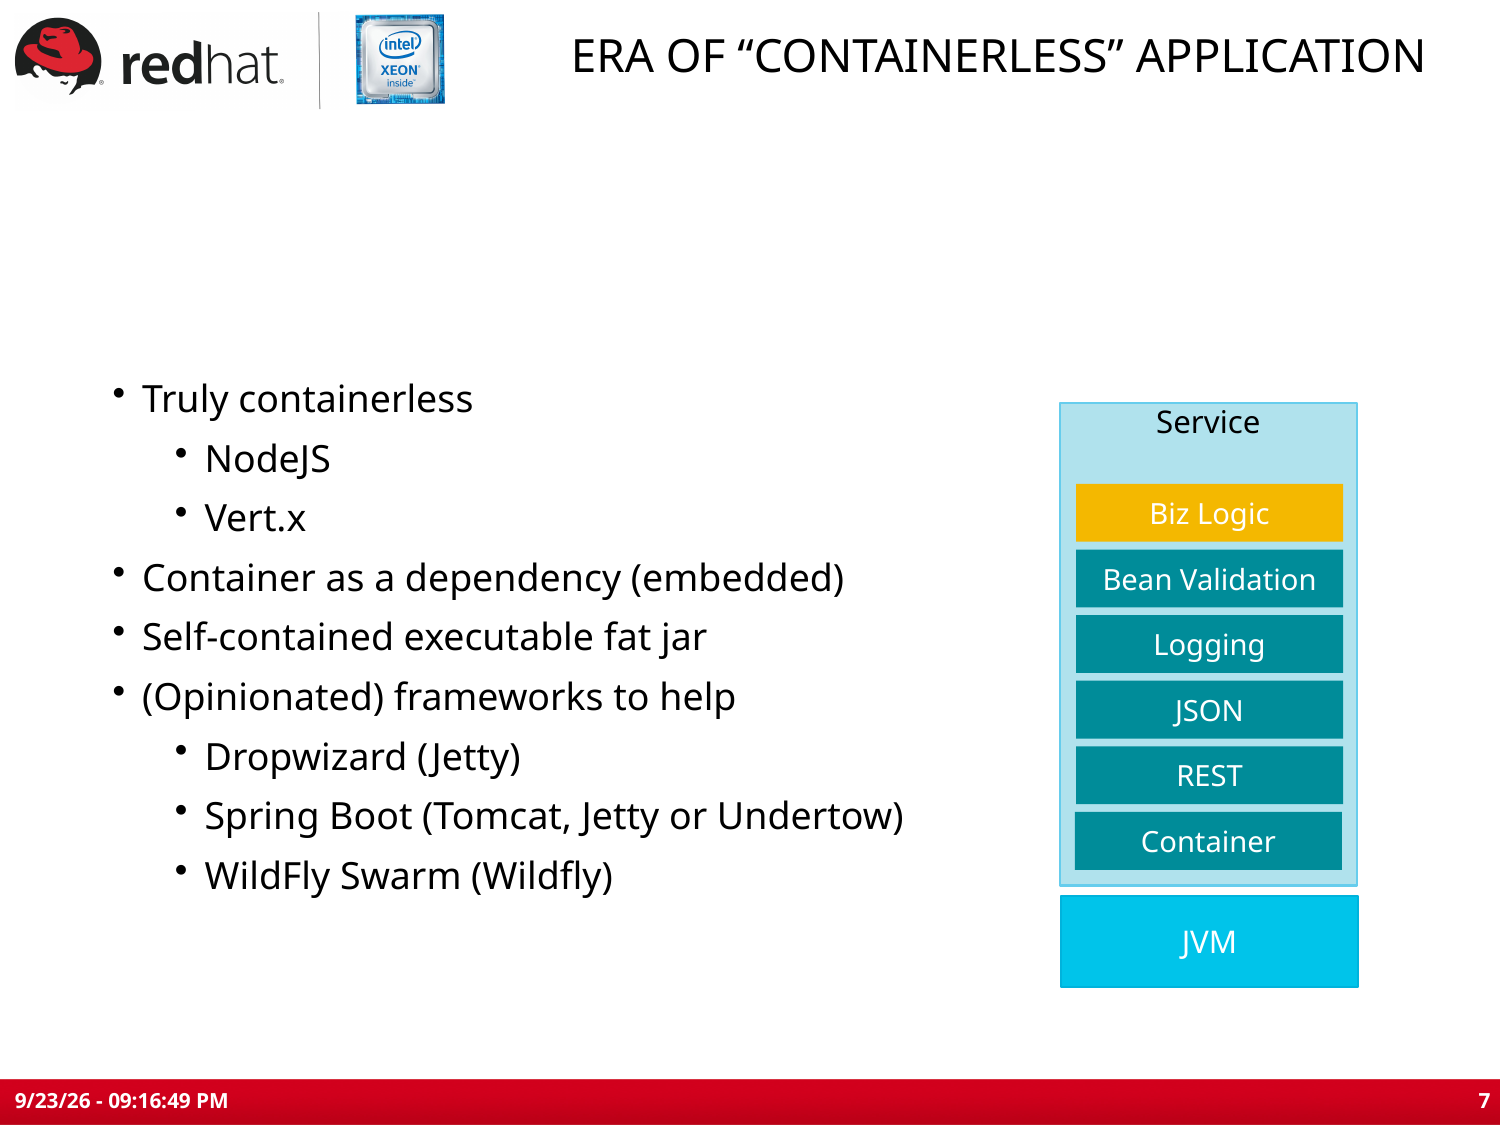

# ERA OF “CONTAINERLESS” APPLICATION
Truly containerless
NodeJS
Vert.x
Container as a dependency (embedded)
Self-contained executable fat jar
(Opinionated) frameworks to help
Dropwizard (Jetty)
Spring Boot (Tomcat, Jetty or Undertow)
WildFly Swarm (Wildfly)
Service
Biz Logic
Bean Validation
Logging
JSON
REST
Container
JVM